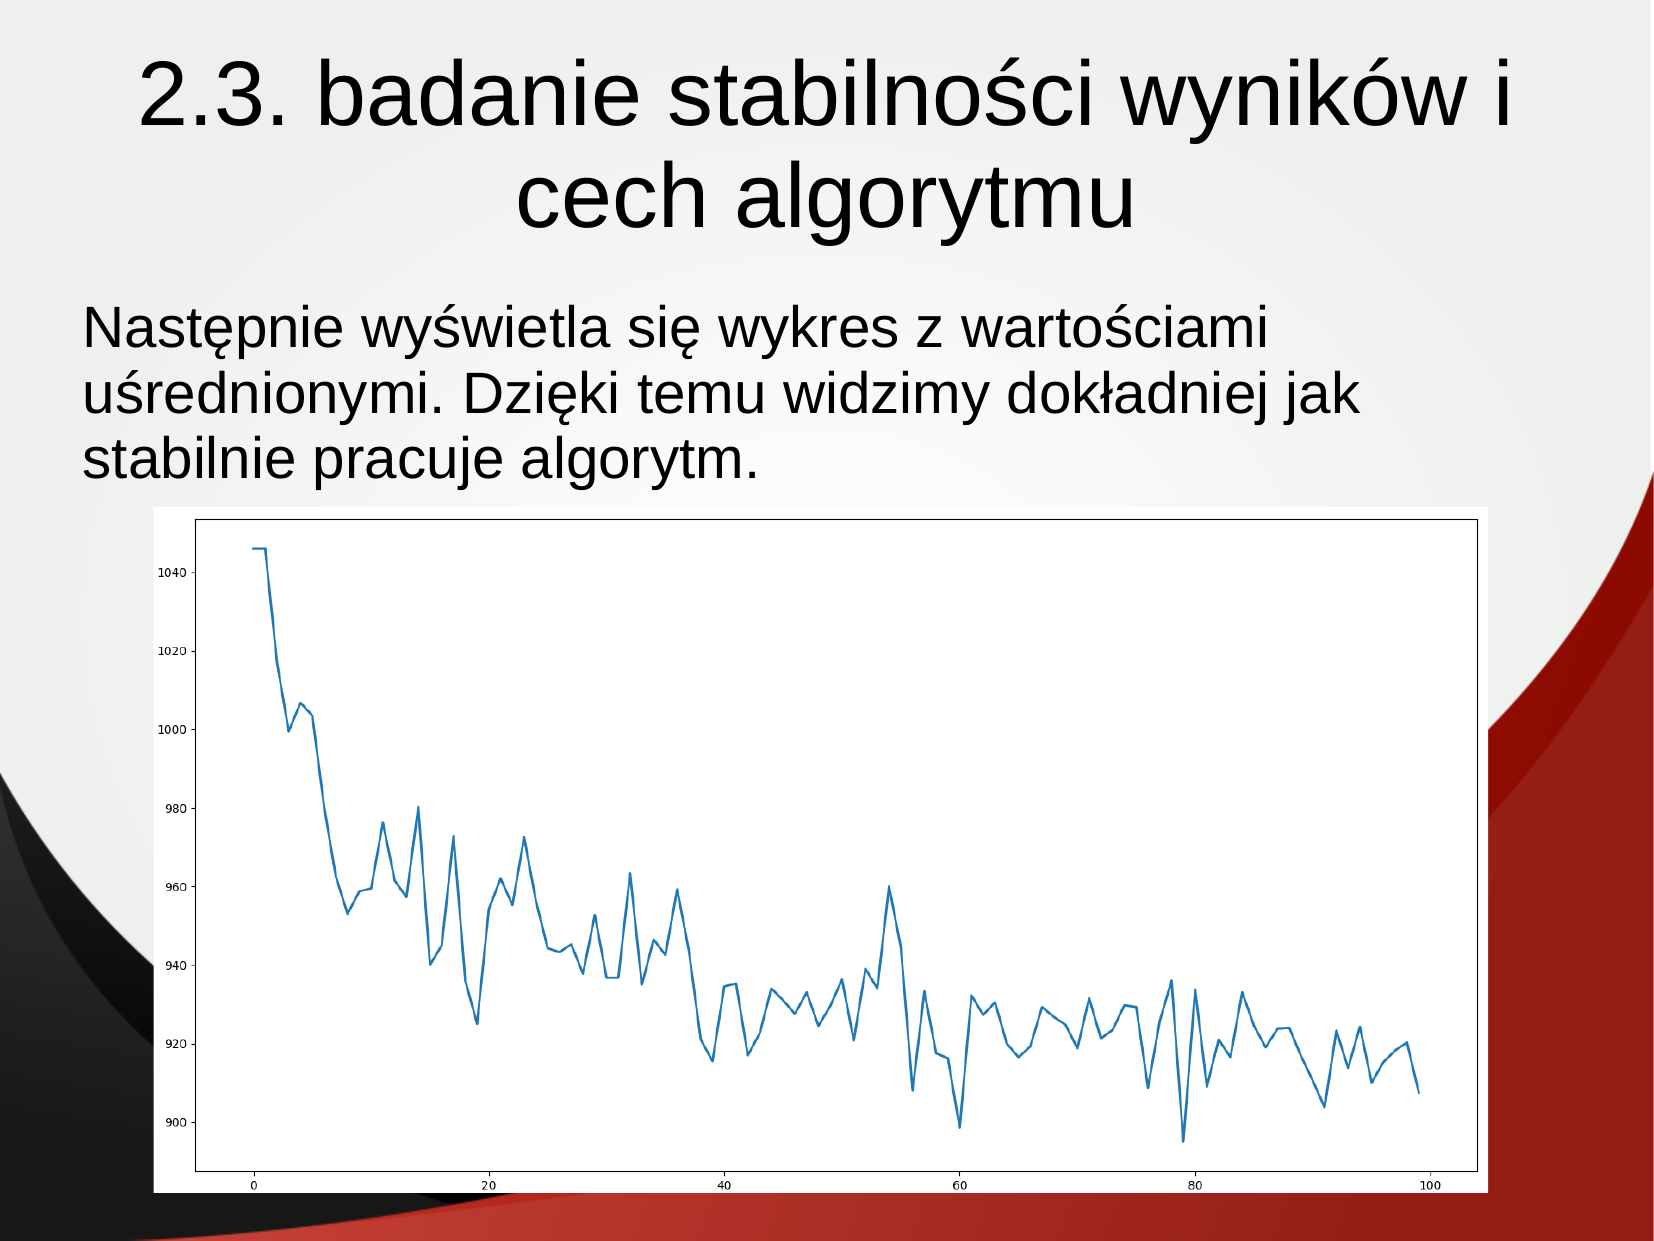

# 2.3. badanie stabilności wyników i cech algorytmu
Następnie wyświetla się wykres z wartościami uśrednionymi. Dzięki temu widzimy dokładniej jak stabilnie pracuje algorytm.